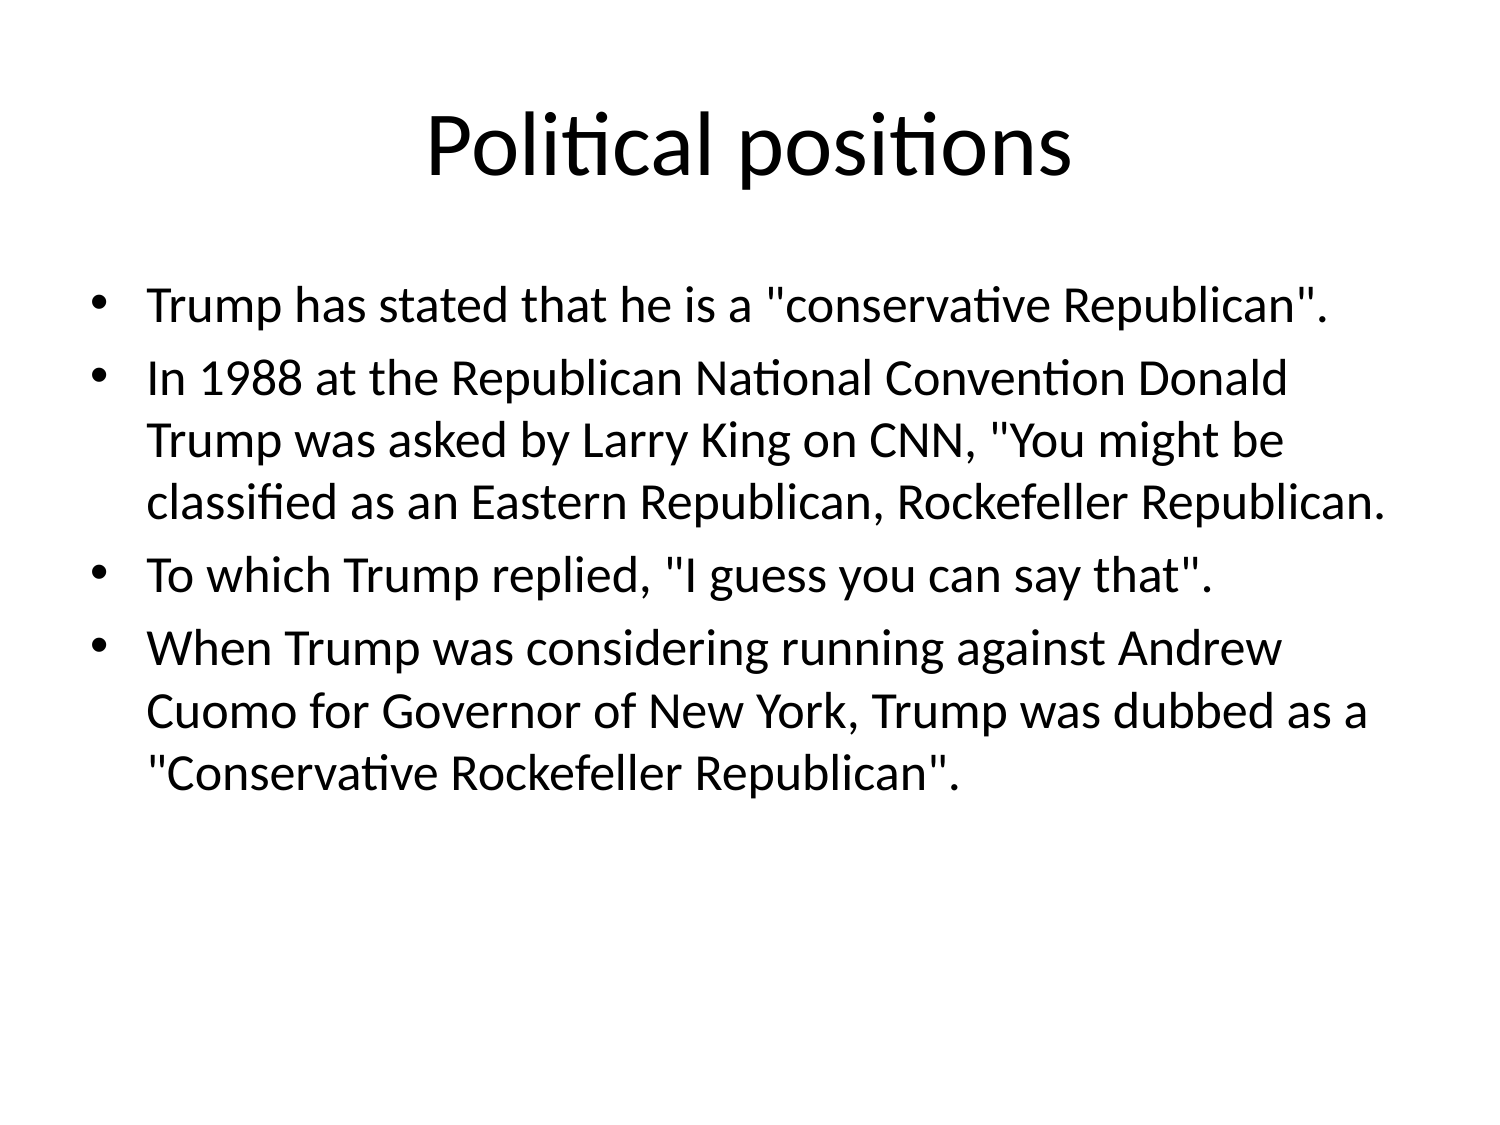

# Political positions
Trump has stated that he is a "conservative Republican".
In 1988 at the Republican National Convention Donald Trump was asked by Larry King on CNN, "You might be classified as an Eastern Republican, Rockefeller Republican.
To which Trump replied, "I guess you can say that".
When Trump was considering running against Andrew Cuomo for Governor of New York, Trump was dubbed as a "Conservative Rockefeller Republican".